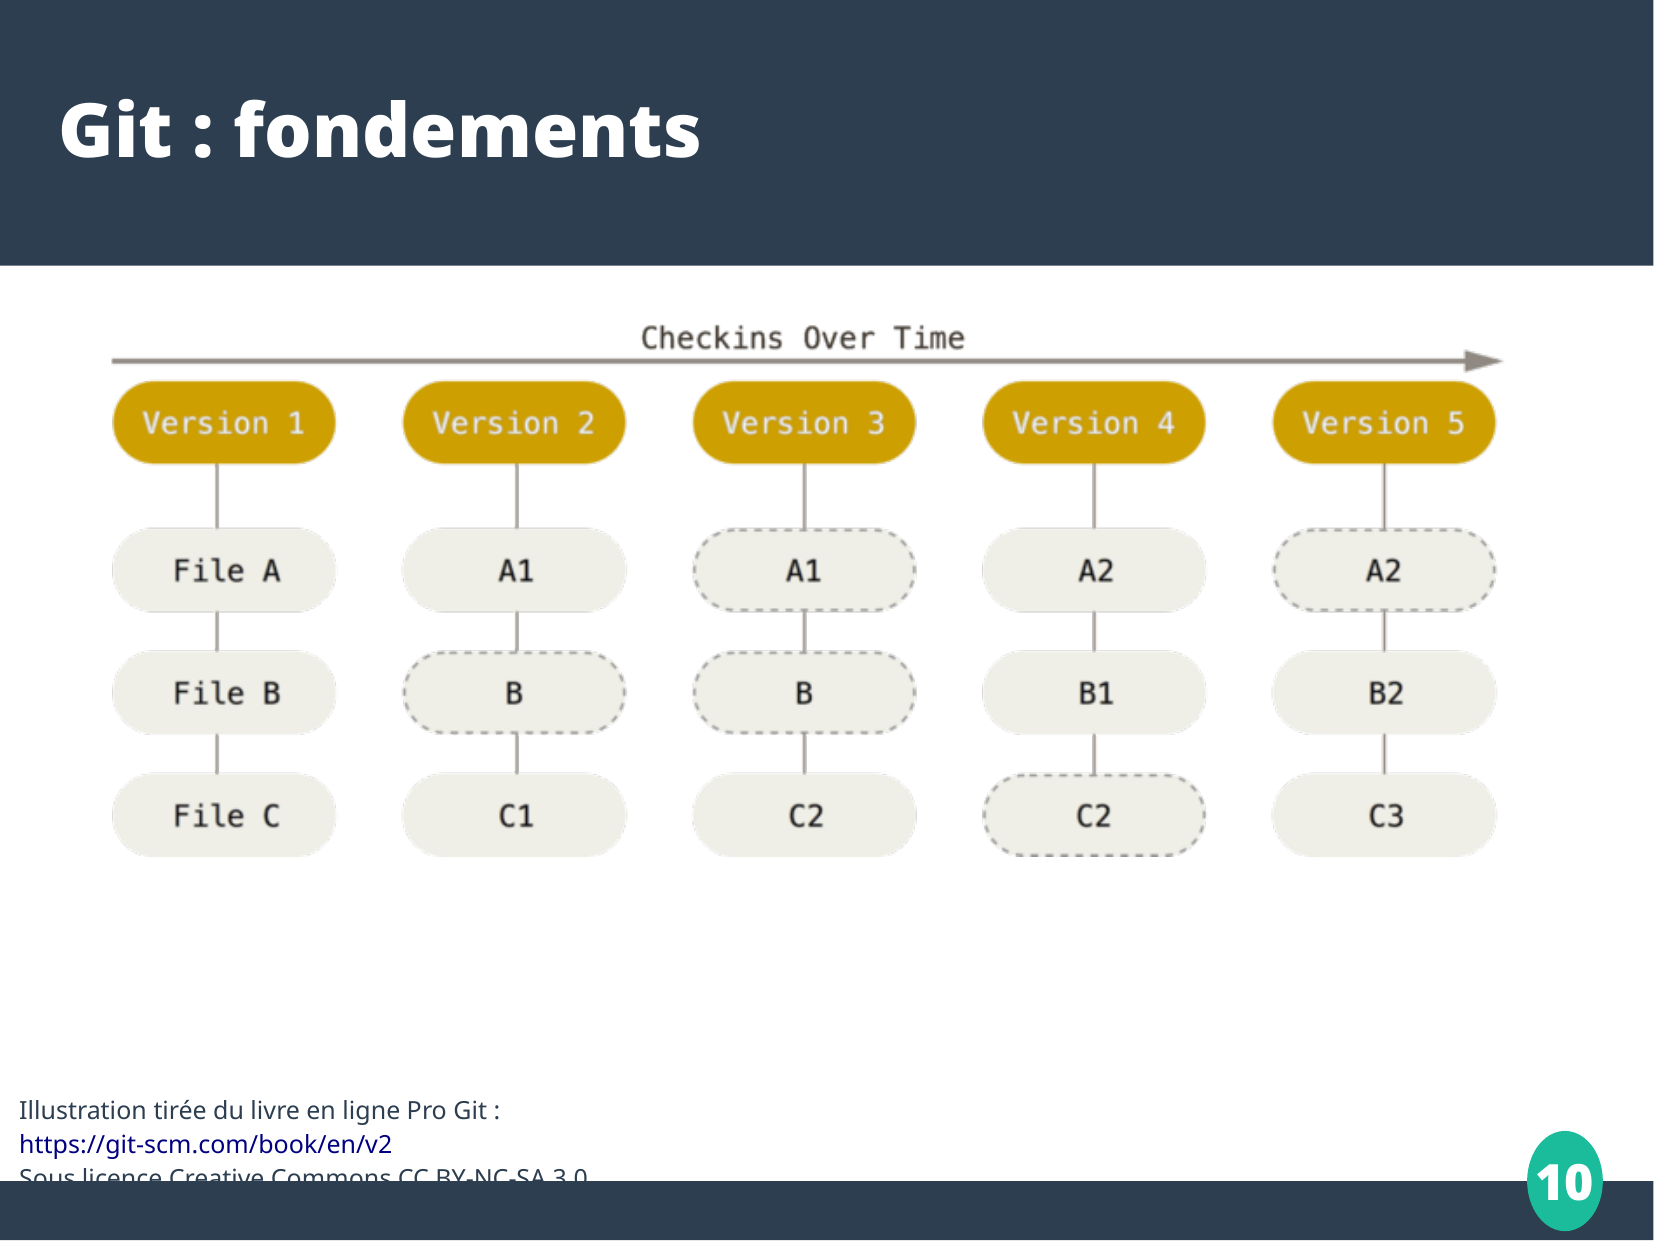

# Git : fondements
Illustration tirée du livre en ligne Pro Git : https://git-scm.com/book/en/v2
Sous licence Creative Commons CC BY-NC-SA 3.0